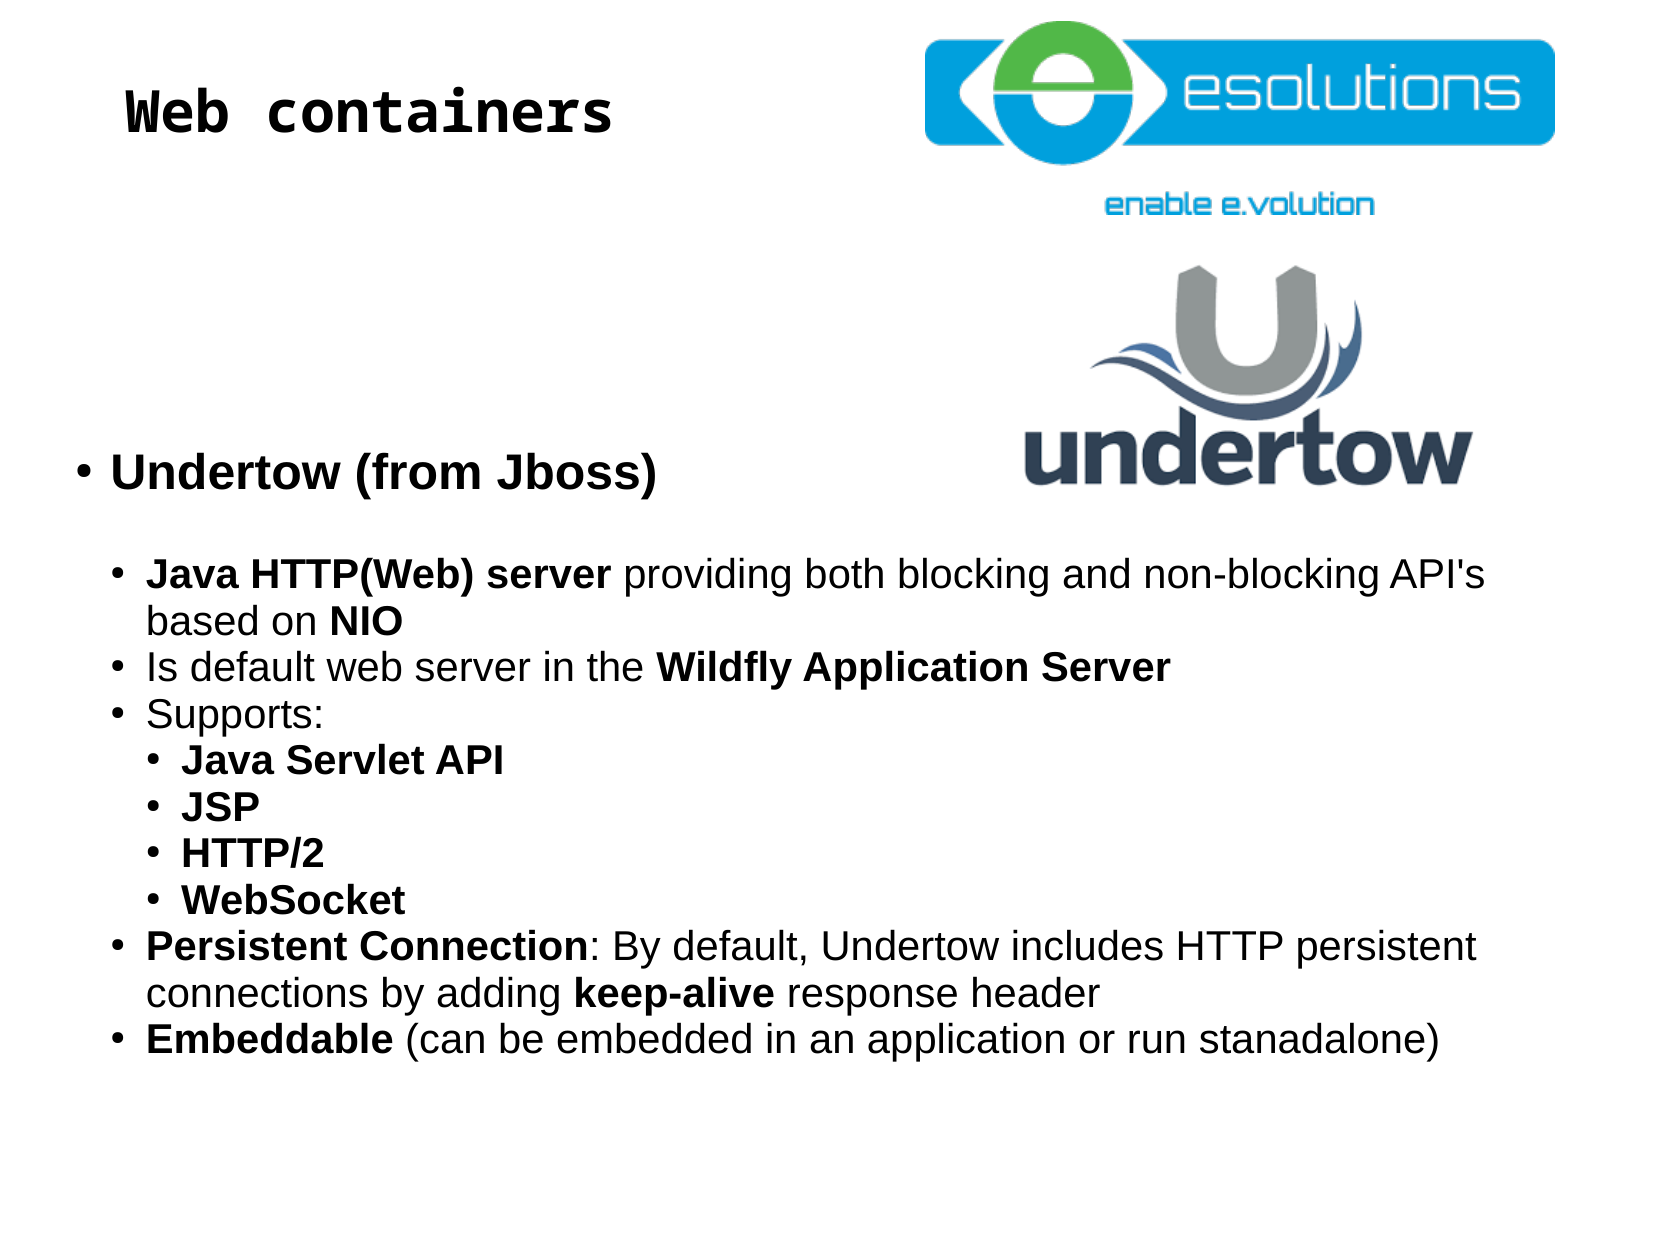

Web containers
# Undertow (from Jboss)
Java HTTP(Web) server providing both blocking and non-blocking API's based on NIO
Is default web server in the Wildfly Application Server
Supports:
Java Servlet API
JSP
HTTP/2
WebSocket
Persistent Connection: By default, Undertow includes HTTP persistent connections by adding keep-alive response header
Embeddable (can be embedded in an application or run stanadalone)